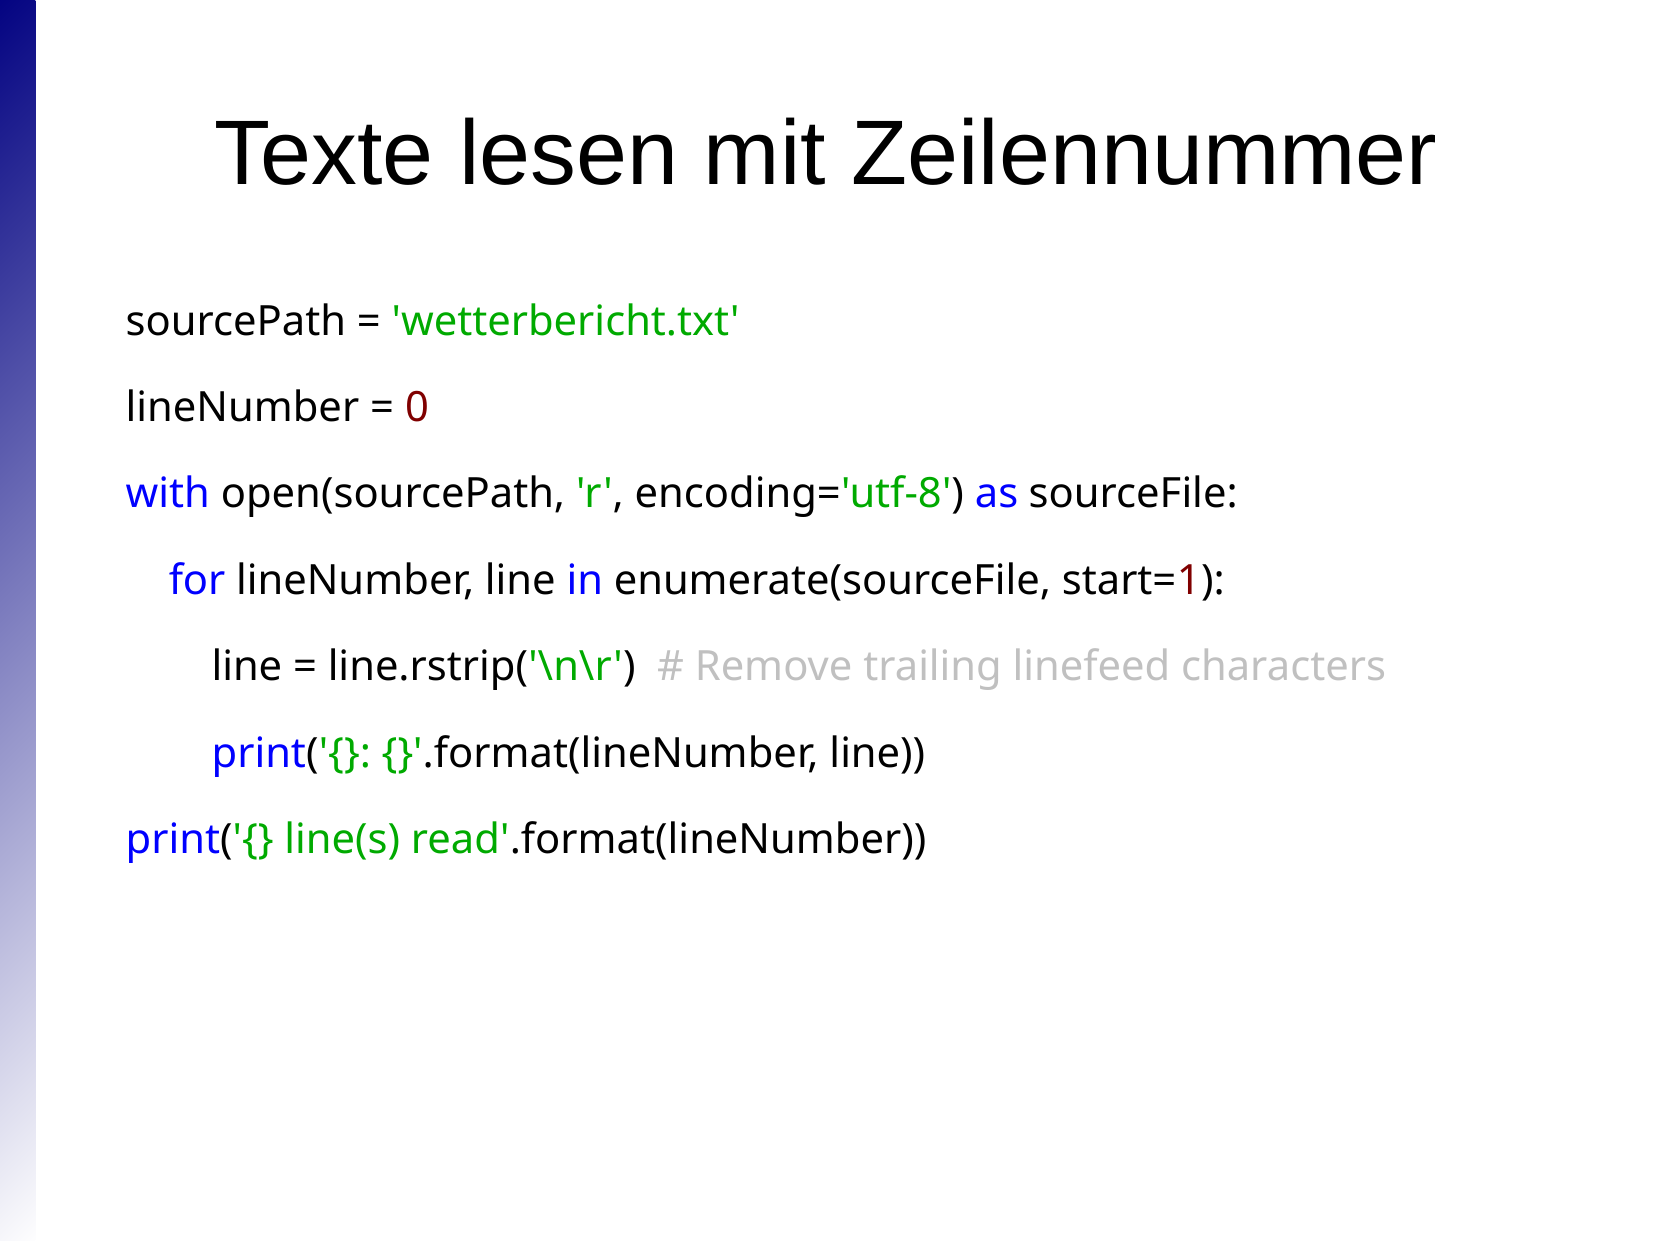

# Texte lesen mit Zeilennummer
 sourcePath = 'wetterbericht.txt'
 lineNumber = 0
 with open(sourcePath, 'r', encoding='utf-8') as sourceFile:
 for lineNumber, line in enumerate(sourceFile, start=1):
 line = line.rstrip('\n\r') # Remove trailing linefeed characters
 print('{}: {}'.format(lineNumber, line))
 print('{} line(s) read'.format(lineNumber))